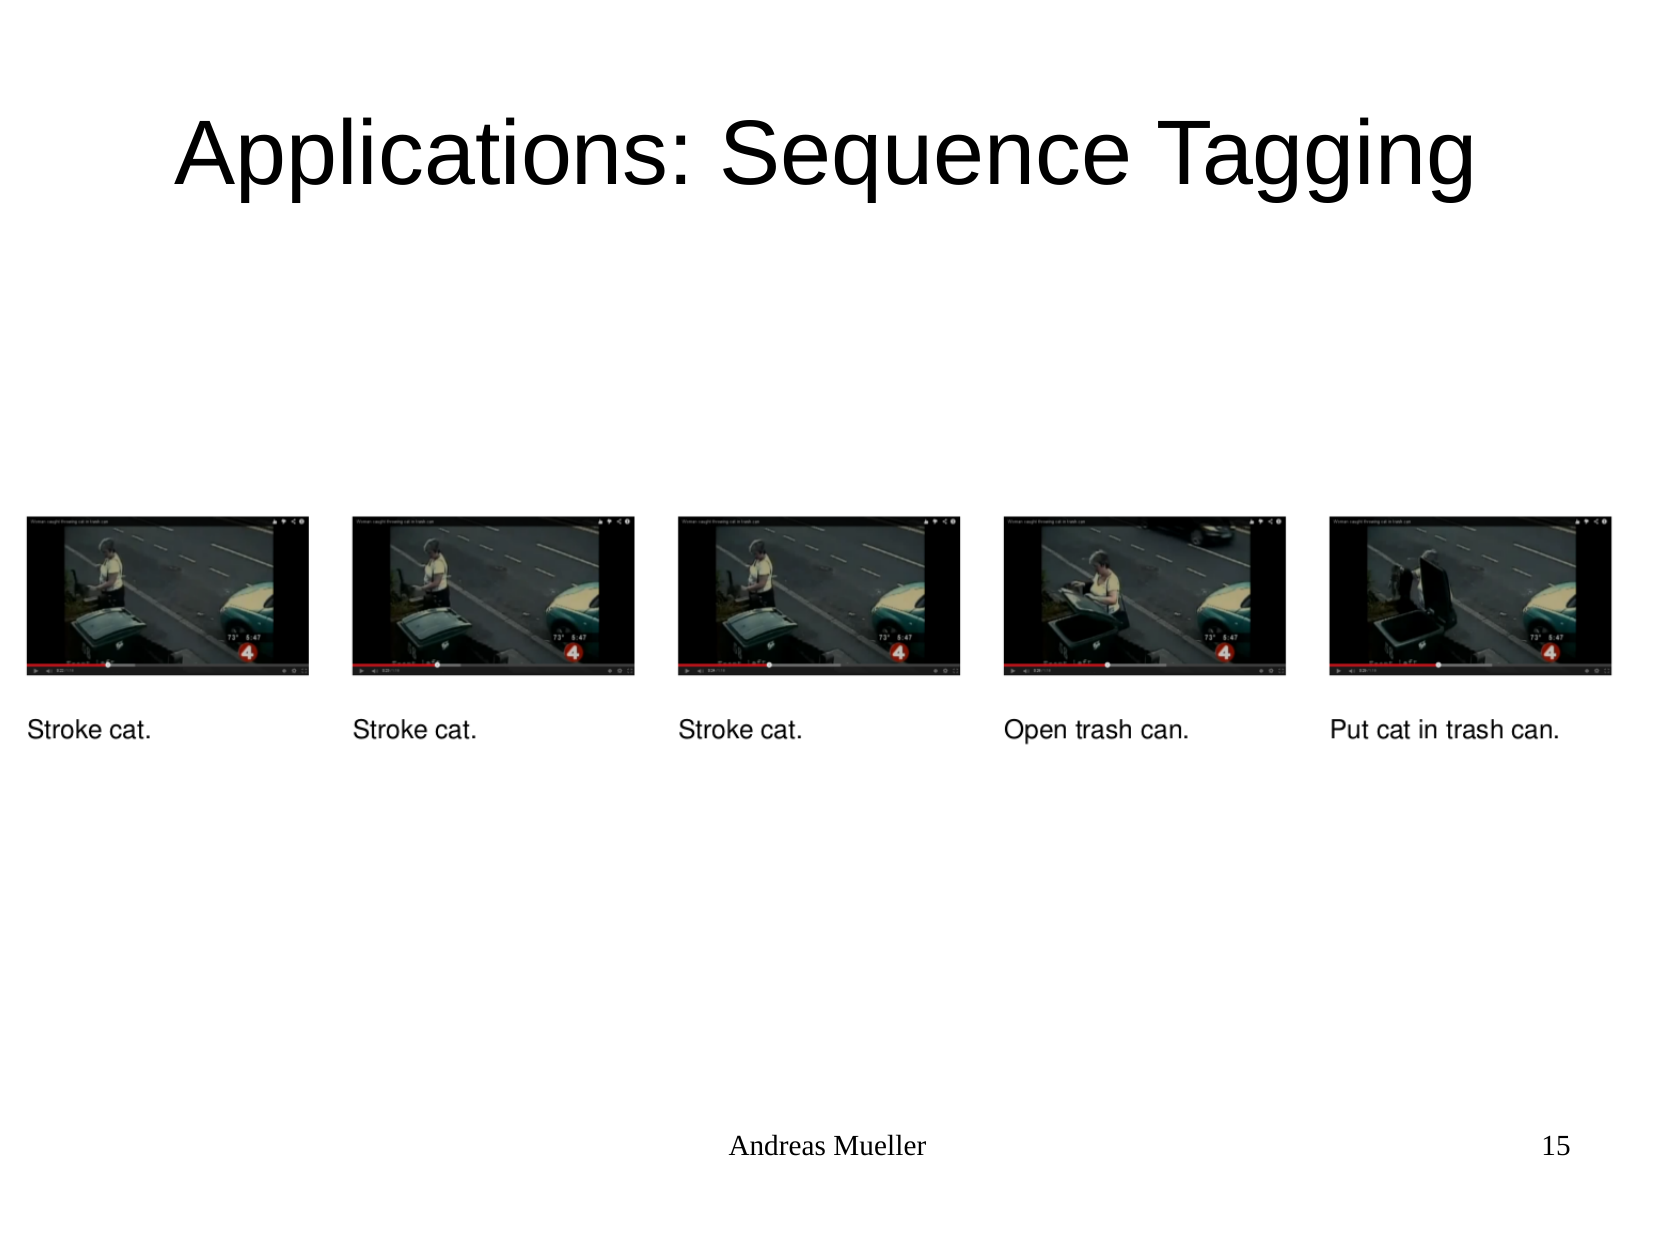

# Applications: Sequence Tagging
Andreas Mueller
15